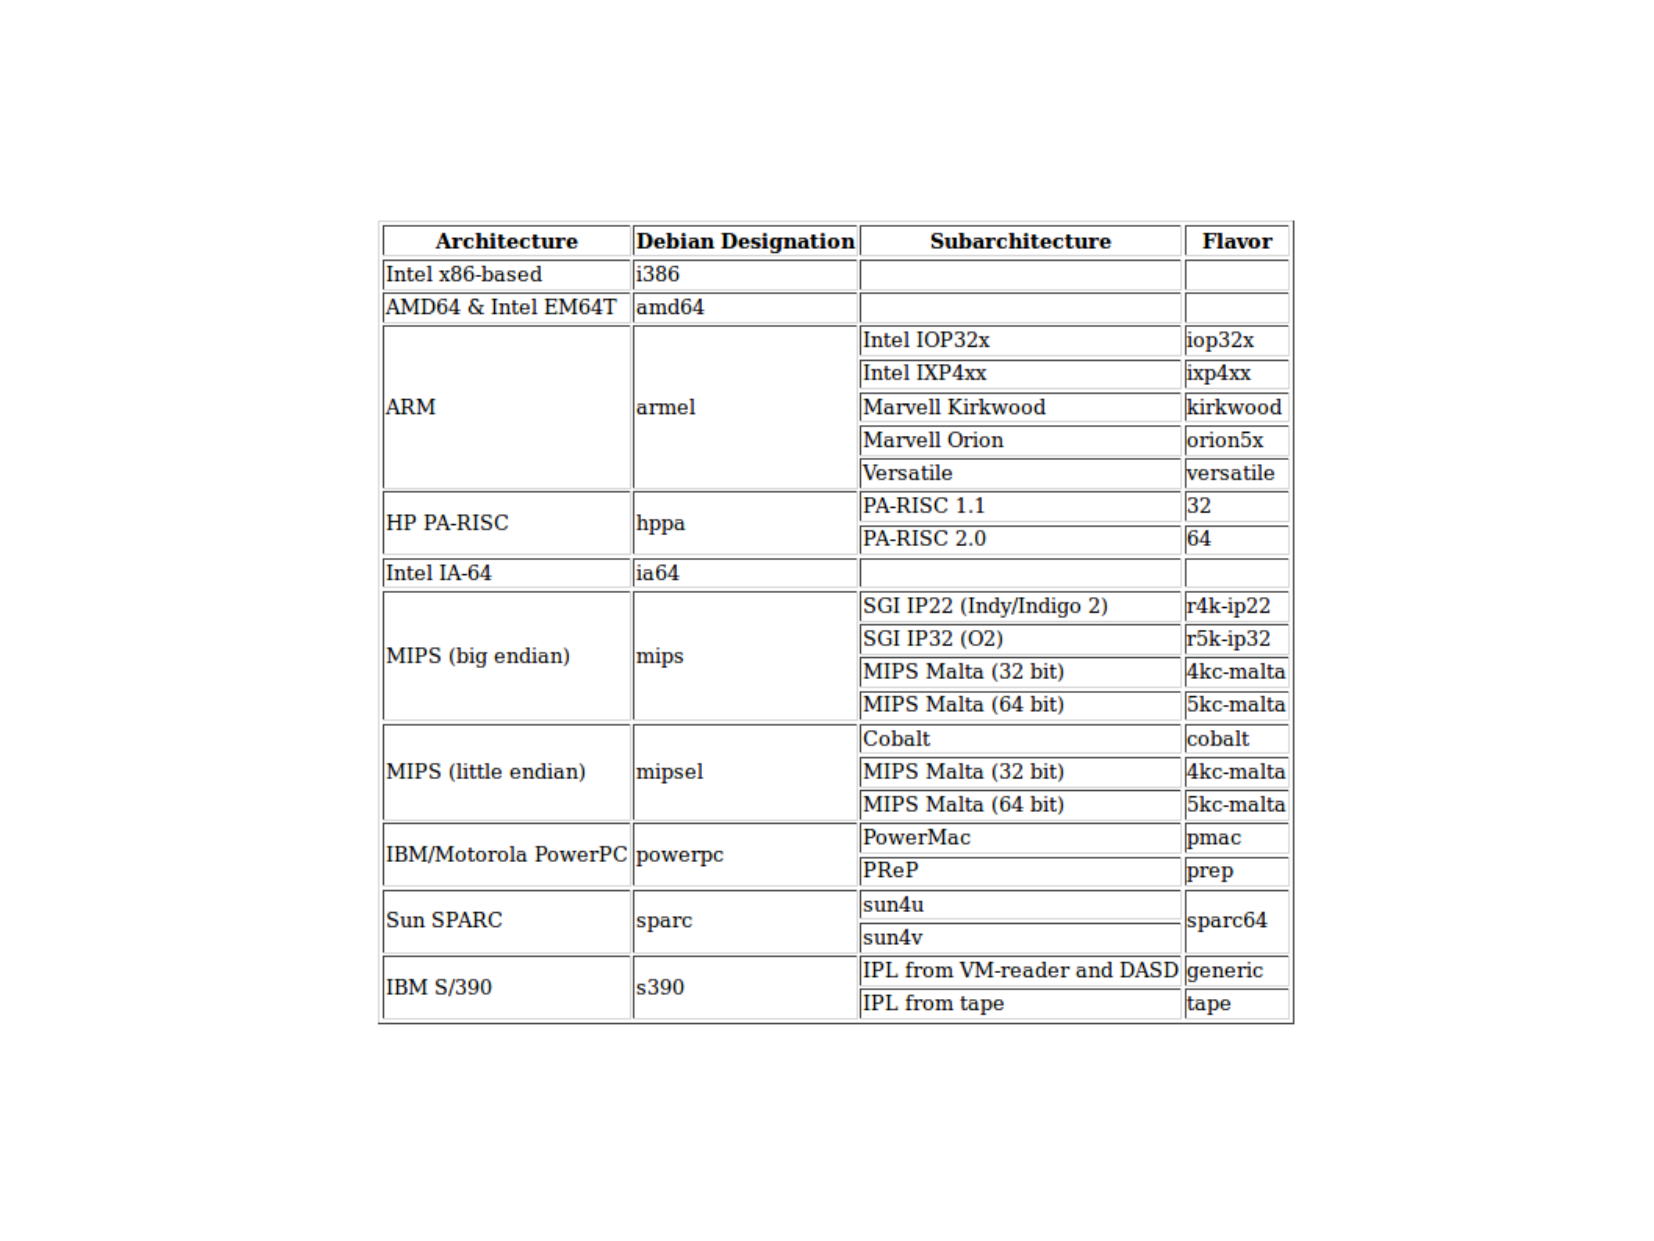

# Debian supports more processor types than Ubuntu